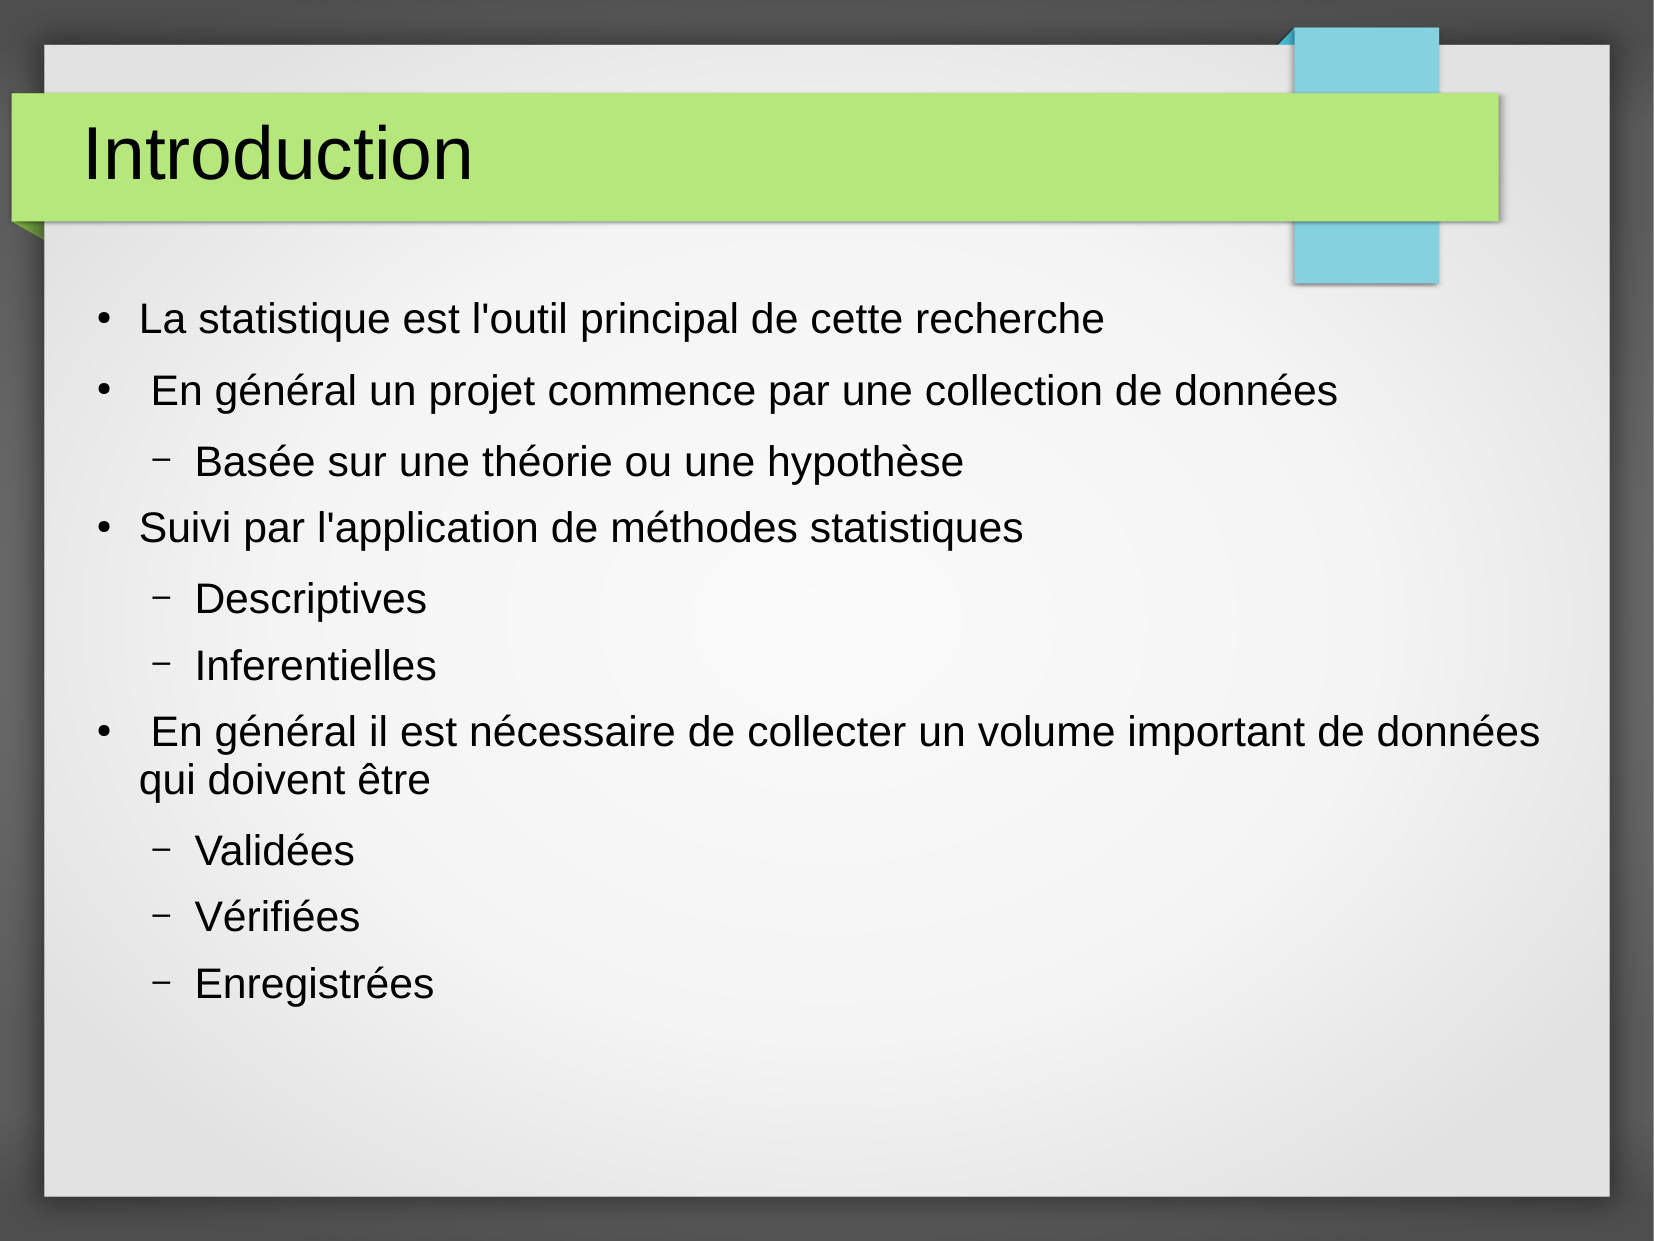

# Introduction
La statistique est l'outil principal de cette recherche
 En général un projet commence par une collection de données
Basée sur une théorie ou une hypothèse
Suivi par l'application de méthodes statistiques
Descriptives
Inferentielles
 En général il est nécessaire de collecter un volume important de données qui doivent être
Validées
Vérifiées
Enregistrées